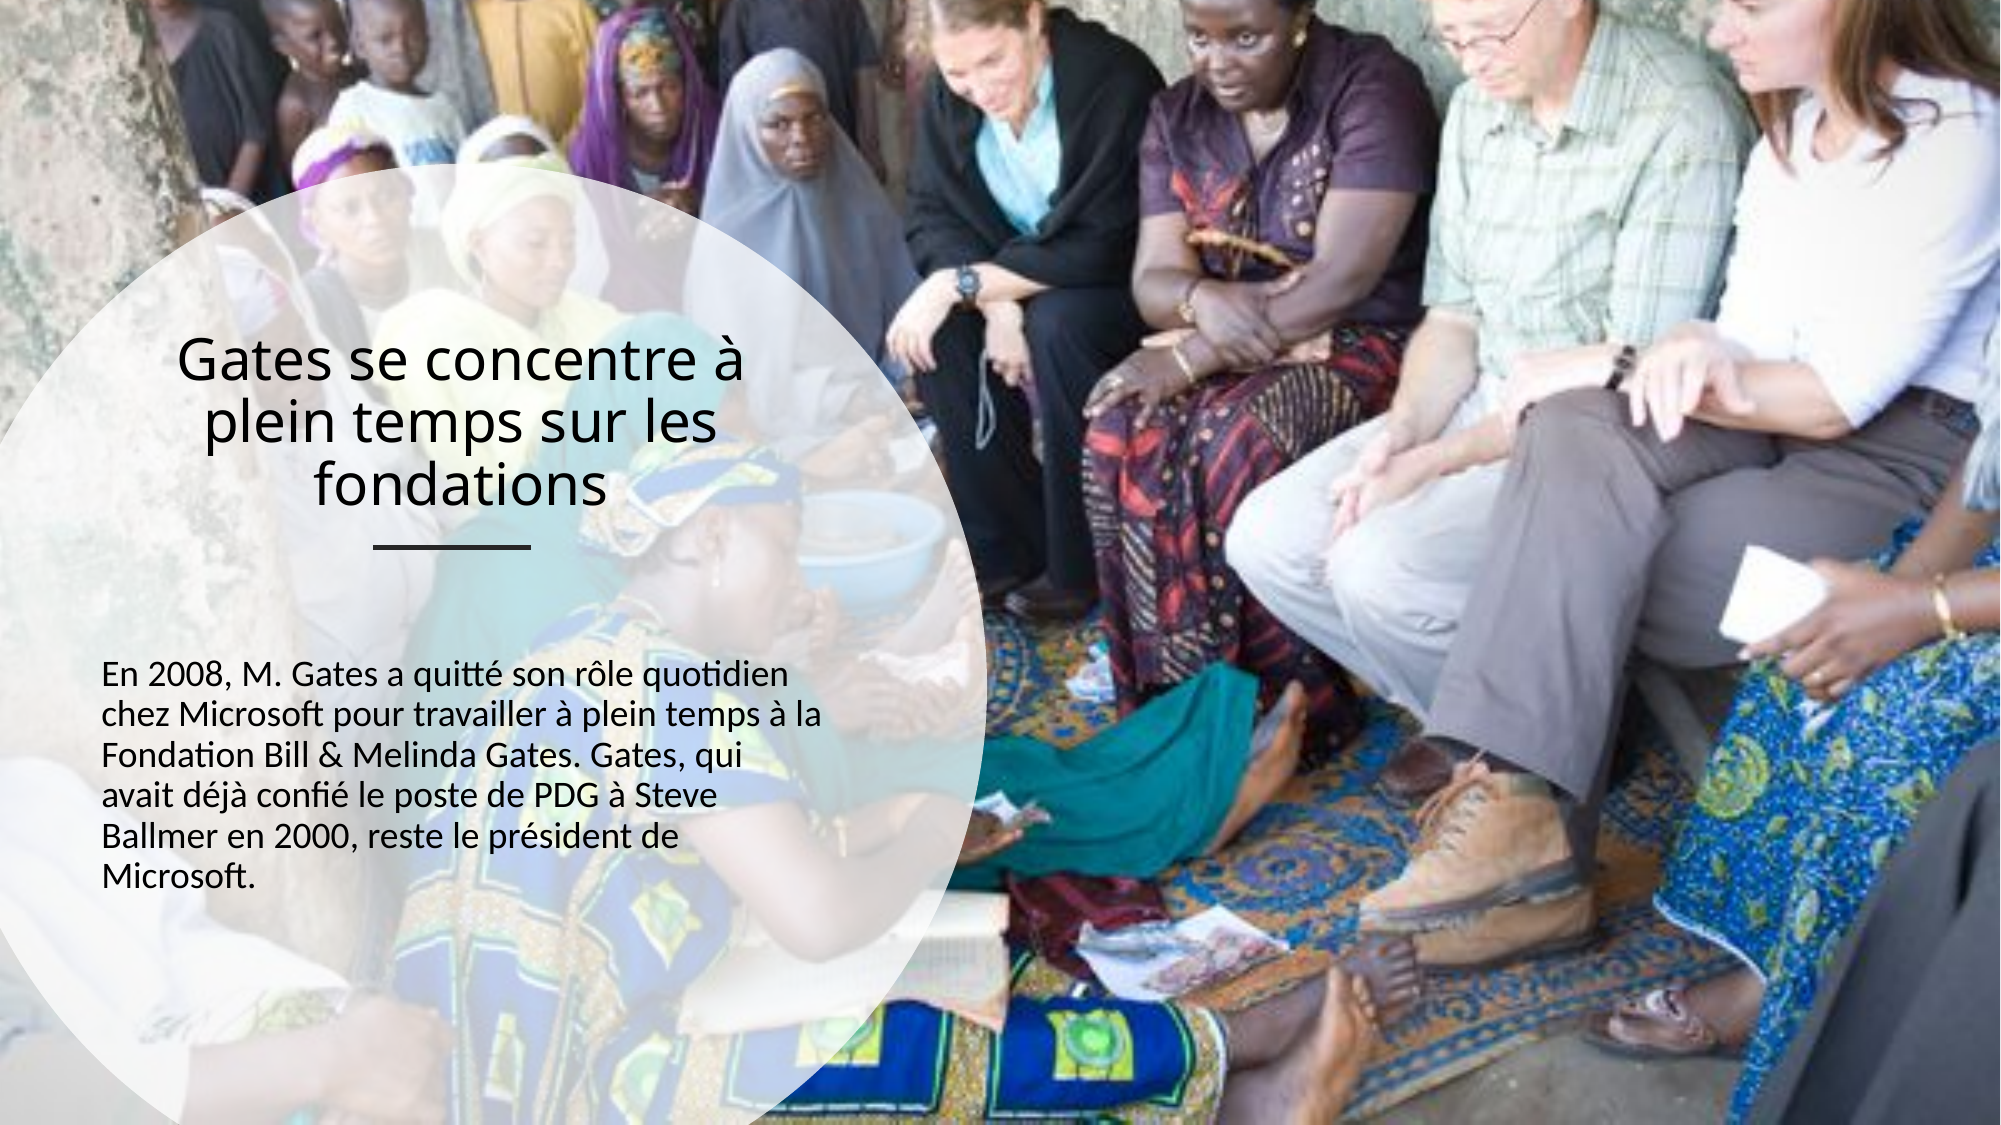

# Gates se concentre à plein temps sur les fondations
En 2008, M. Gates a quitté son rôle quotidien chez Microsoft pour travailler à plein temps à la Fondation Bill & Melinda Gates. Gates, qui avait déjà confié le poste de PDG à Steve Ballmer en 2000, reste le président de Microsoft.